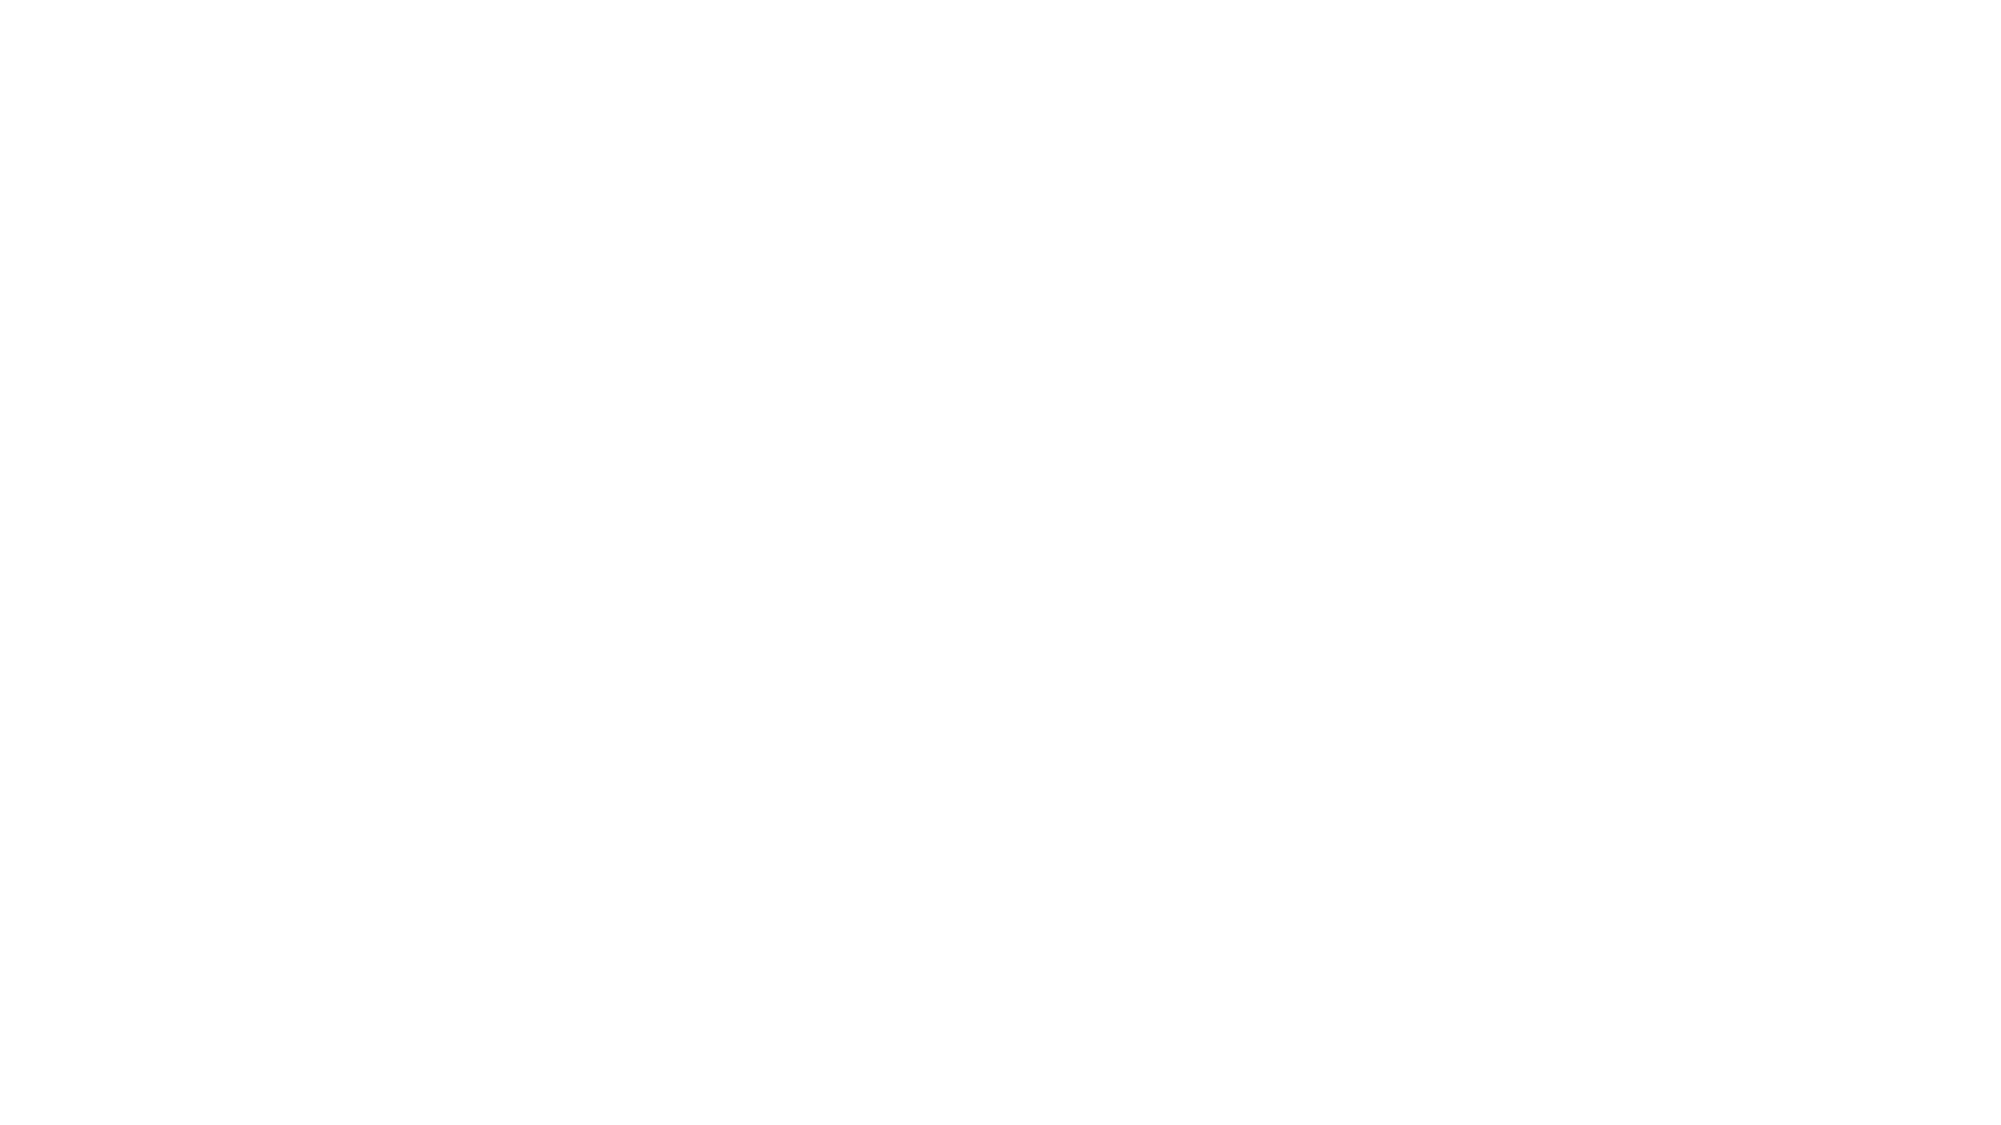

# Podstawowe techniki stosowane w React Native